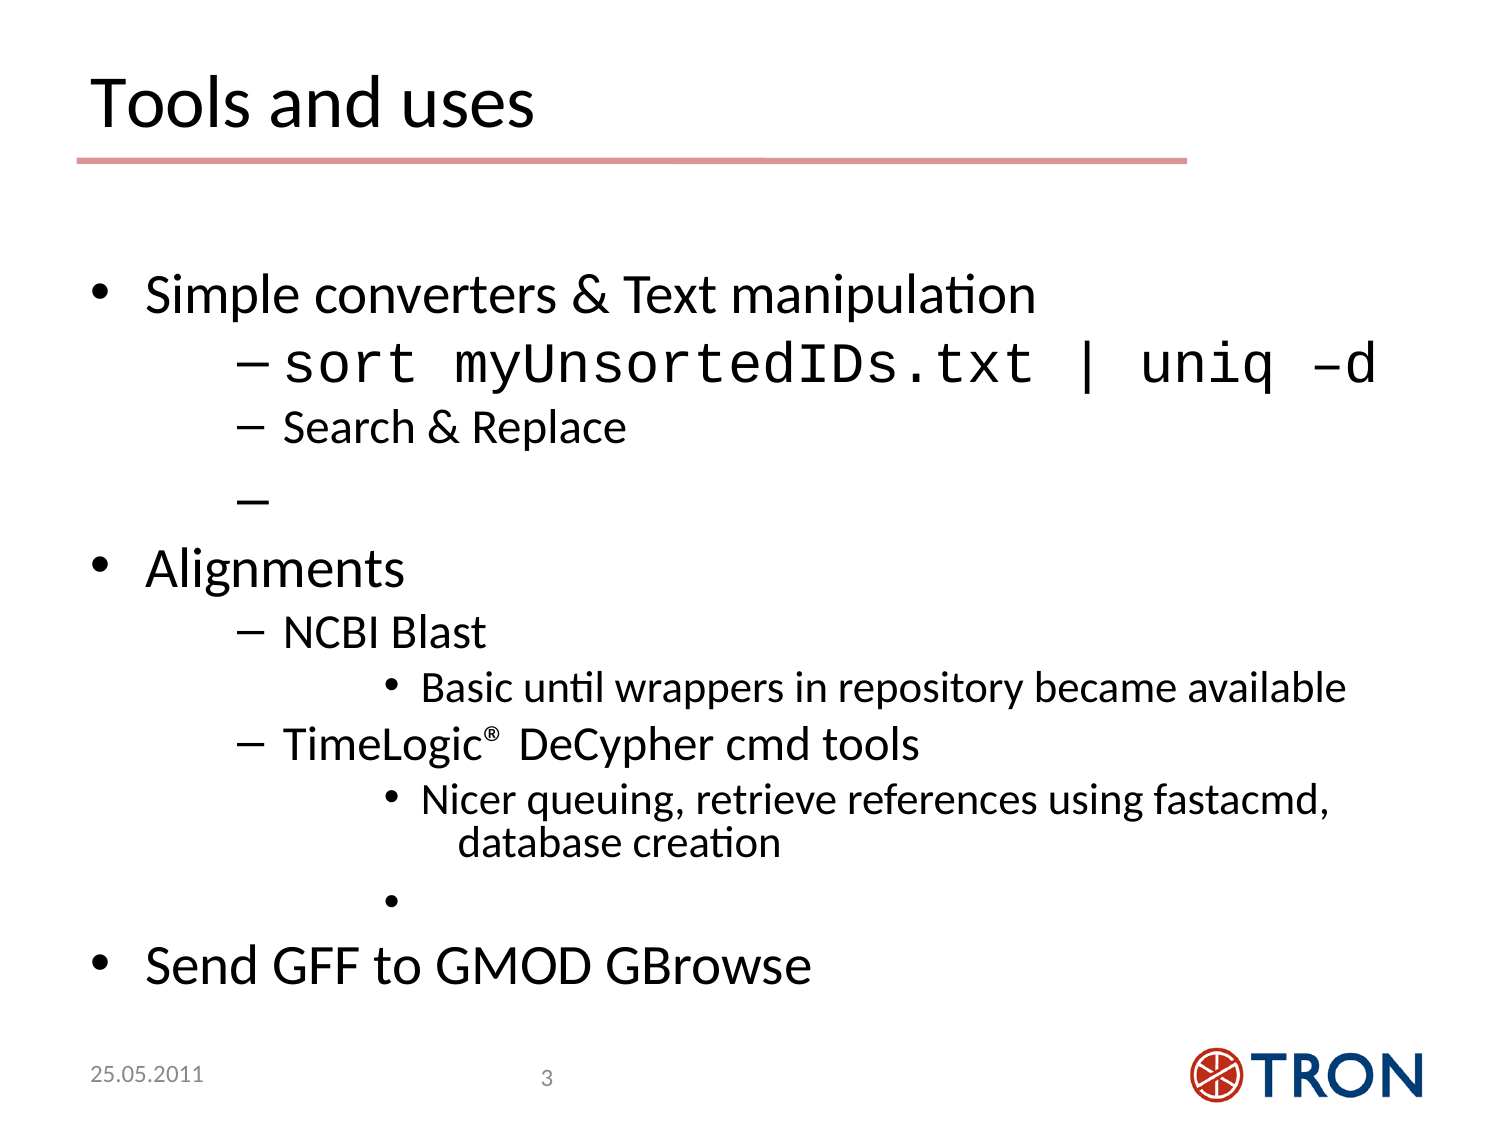

# Tools and uses
Simple converters & Text manipulation
sort myUnsortedIDs.txt | uniq –d
Search & Replace
Alignments
NCBI Blast
Basic until wrappers in repository became available
TimeLogic® DeCypher cmd tools
Nicer queuing, retrieve references using fastacmd, database creation
Send GFF to GMOD GBrowse
25.05.2011